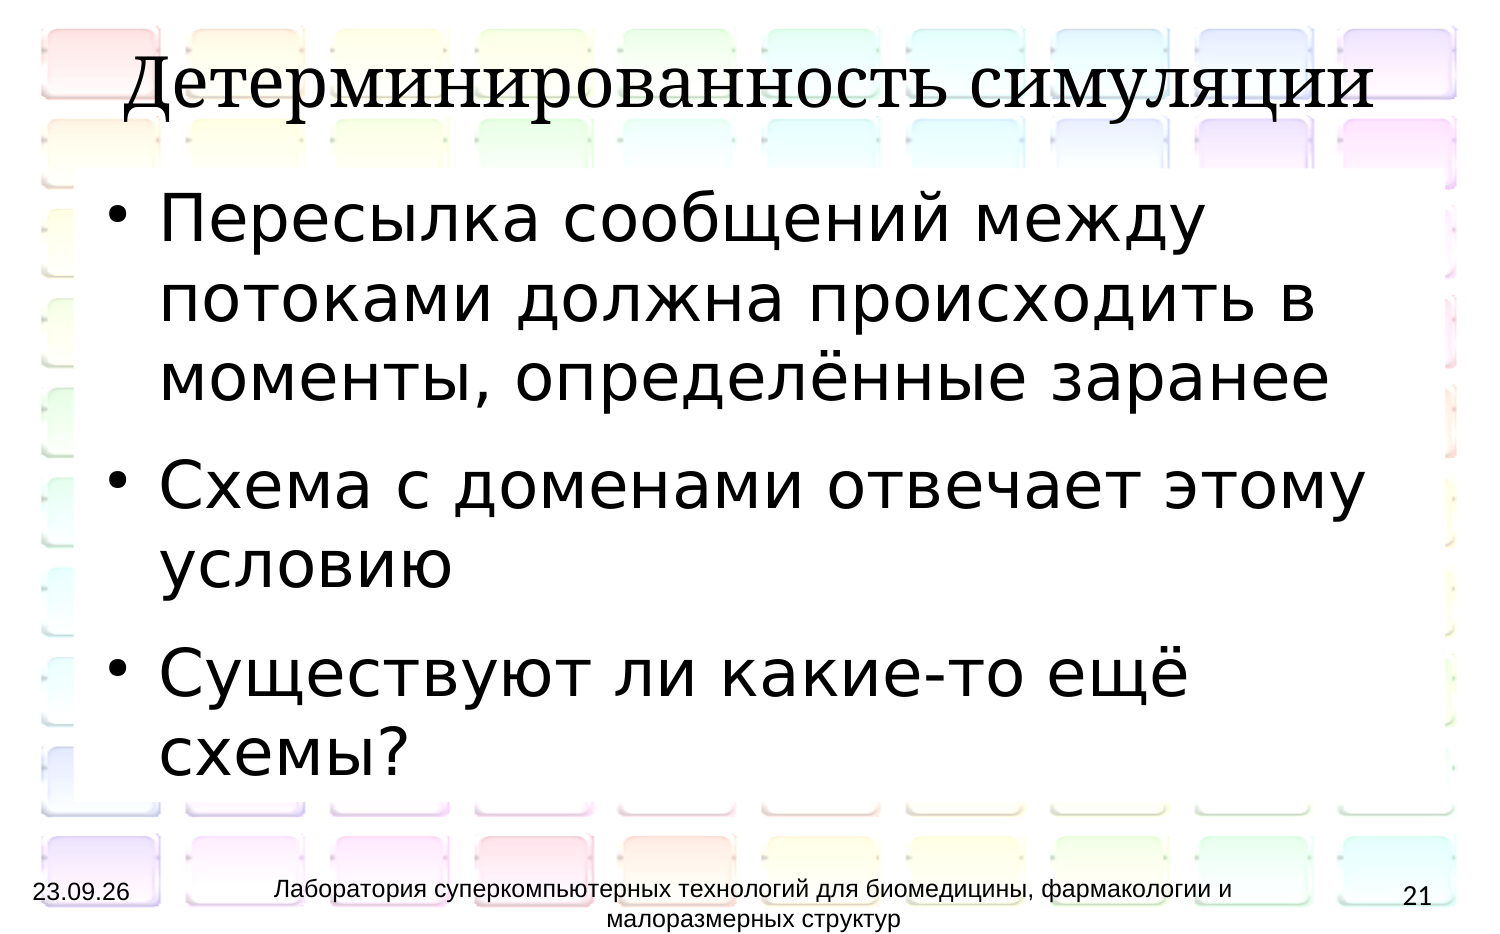

# Детерминированность симуляции
Пересылка сообщений между потоками должна происходить в моменты, определённые заранее
Схема с доменами отвечает этому условию
Существуют ли какие-то ещё схемы?
Лаборатория суперкомпьютерных технологий для биомедицины, фармакологии и малоразмерных структур